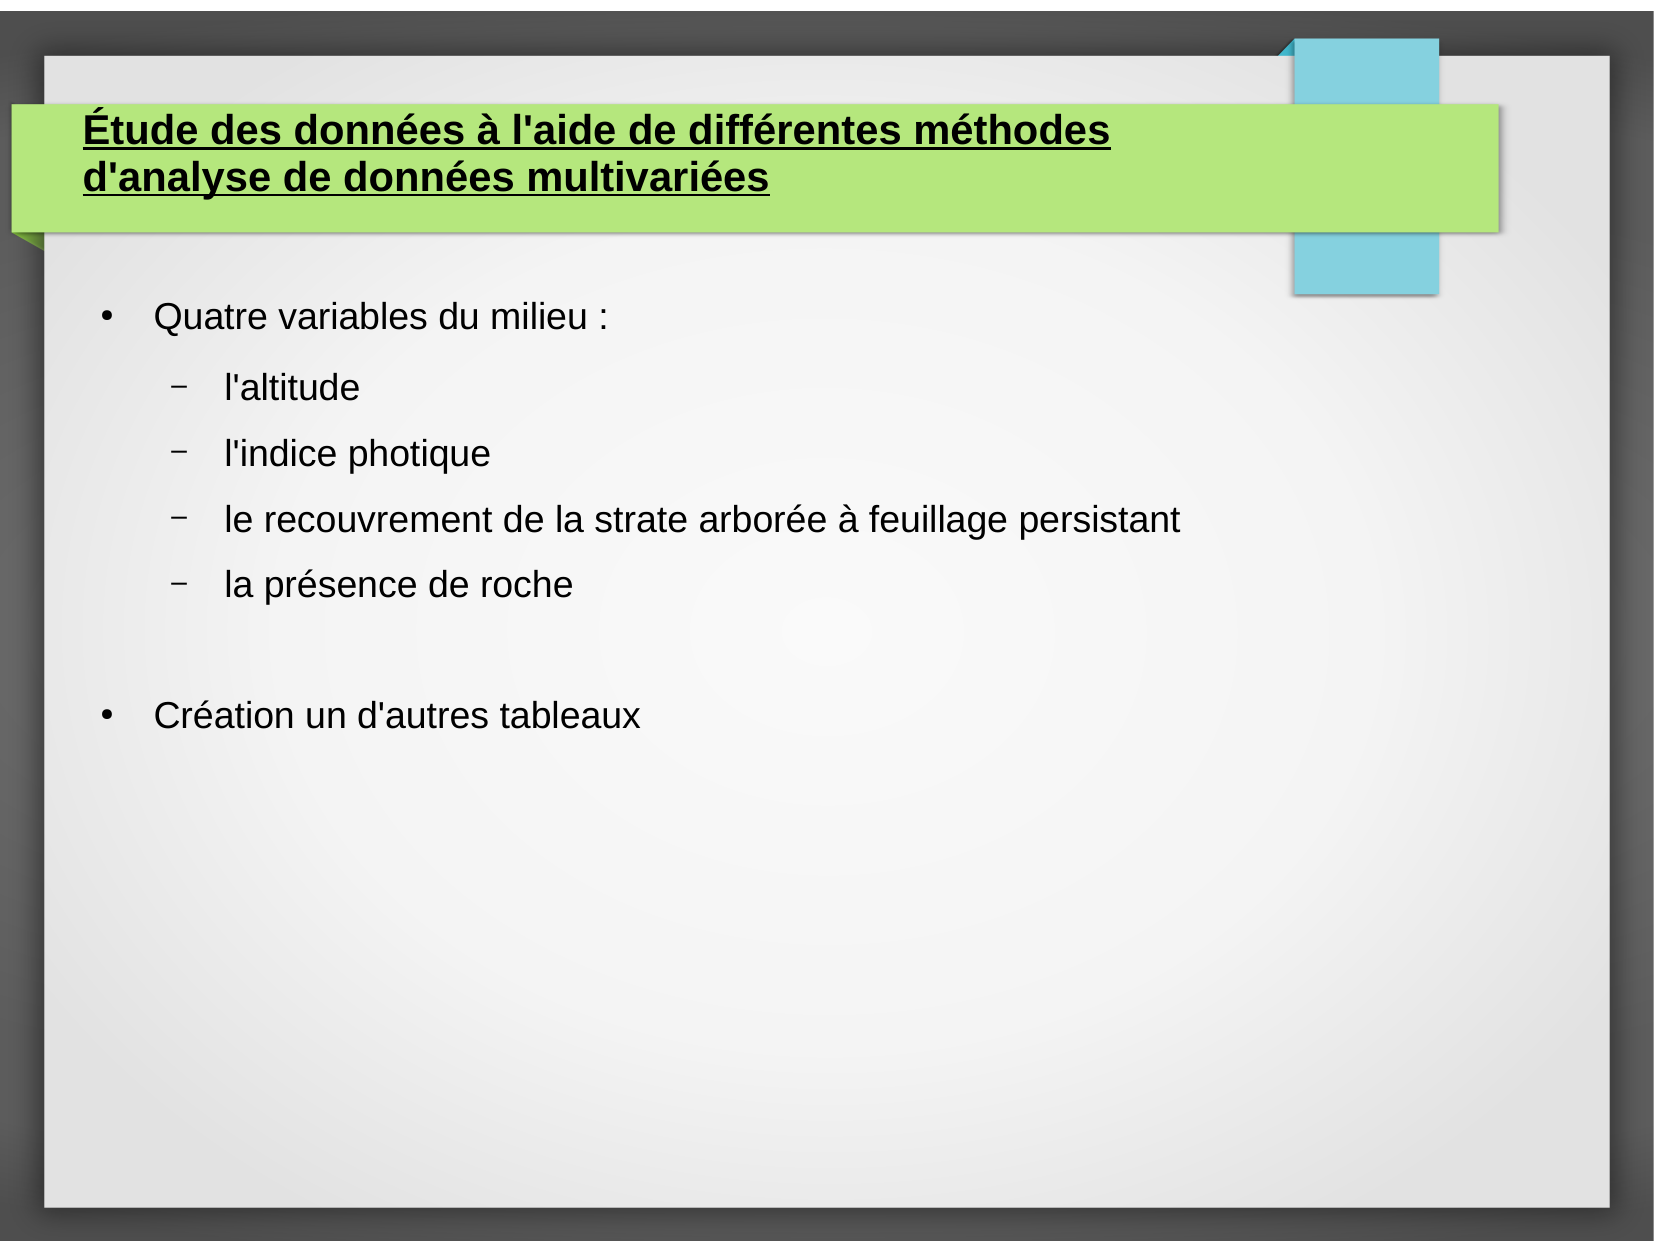

# Étude des données à l'aide de différentes méthodes d'analyse de données multivariées
Quatre variables du milieu :
l'altitude
l'indice photique
le recouvrement de la strate arborée à feuillage persistant
la présence de roche
Création un d'autres tableaux